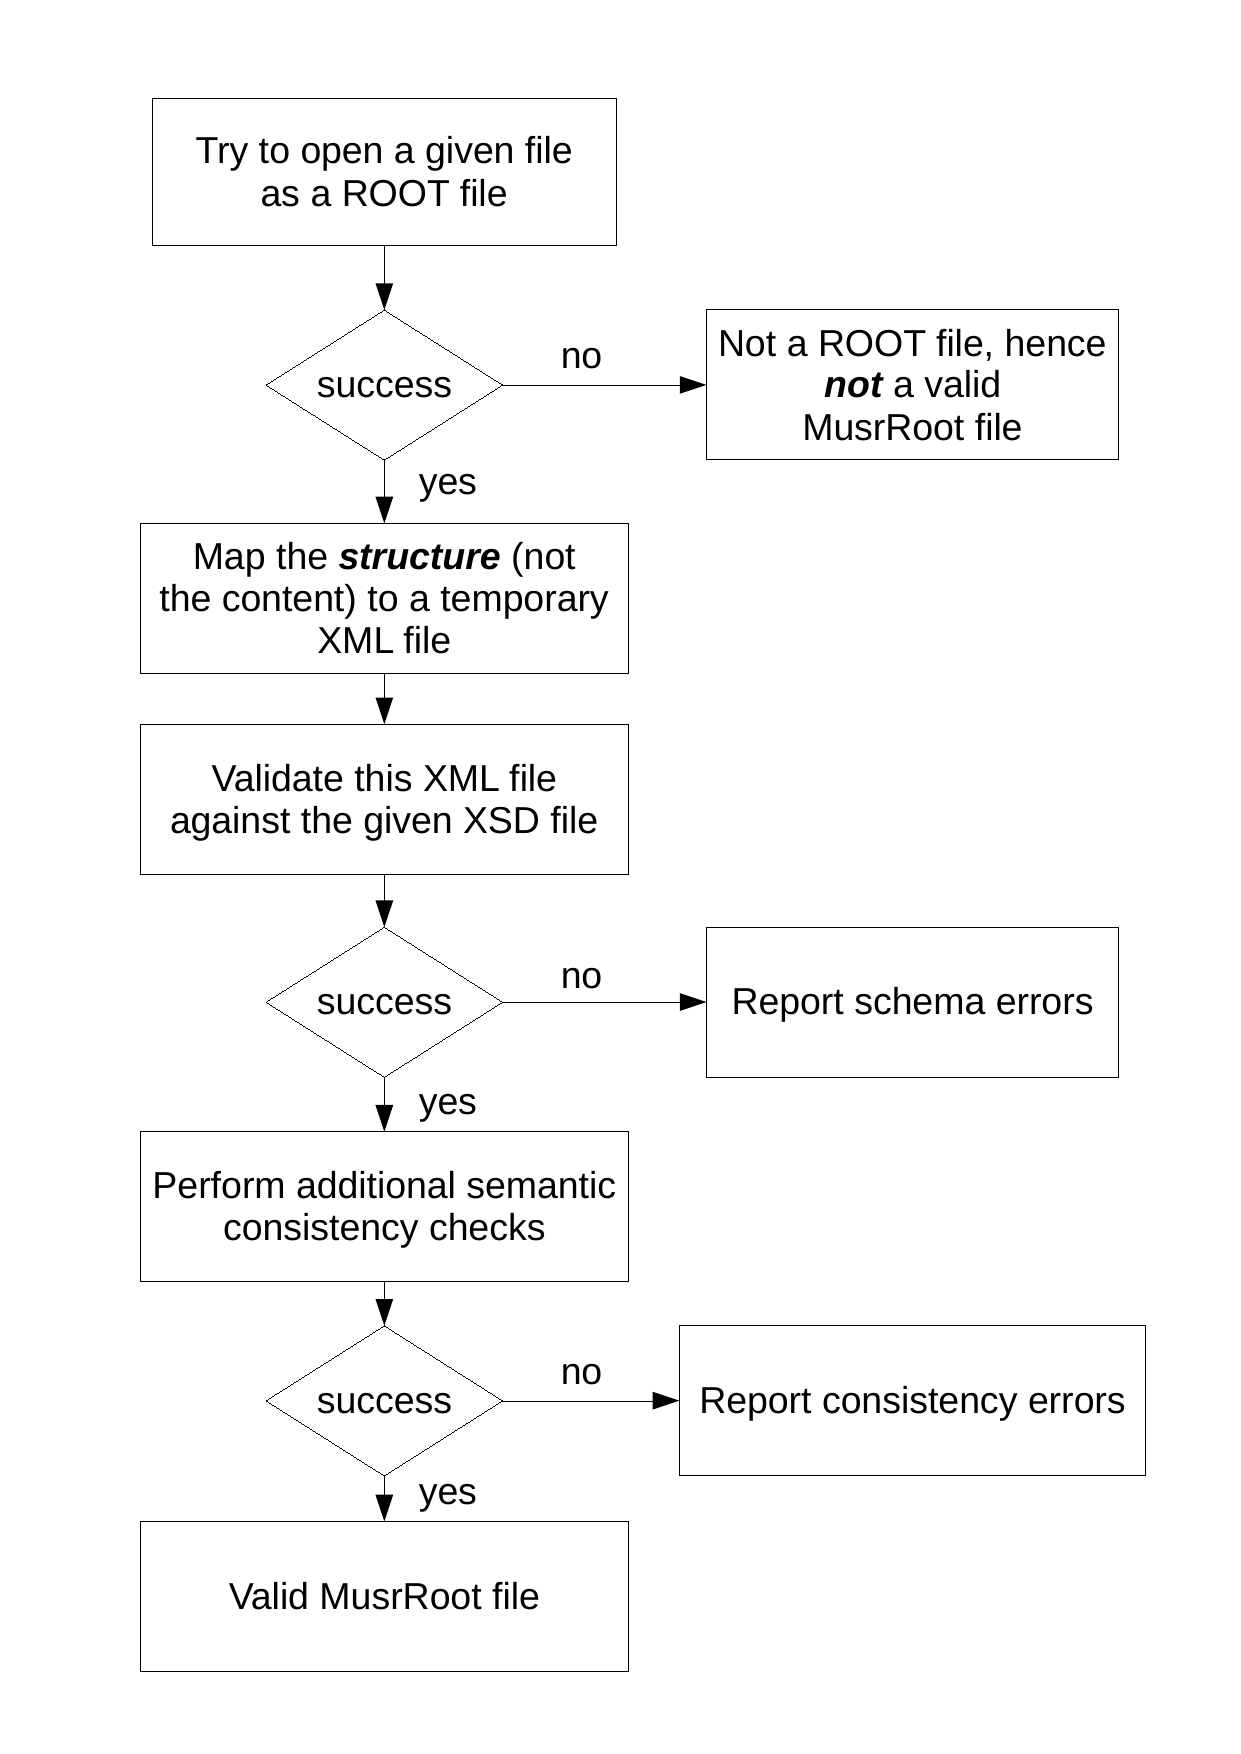

Try to open a given file
as a ROOT file
success
Not a ROOT file, hence
not a valid
MusrRoot file
no
yes
Map the structure (not
the content) to a temporary
XML file
Validate this XML file
against the given XSD file
success
Report schema errors
no
yes
Perform additional semantic
consistency checks
success
Report consistency errors
no
yes
Valid MusrRoot file